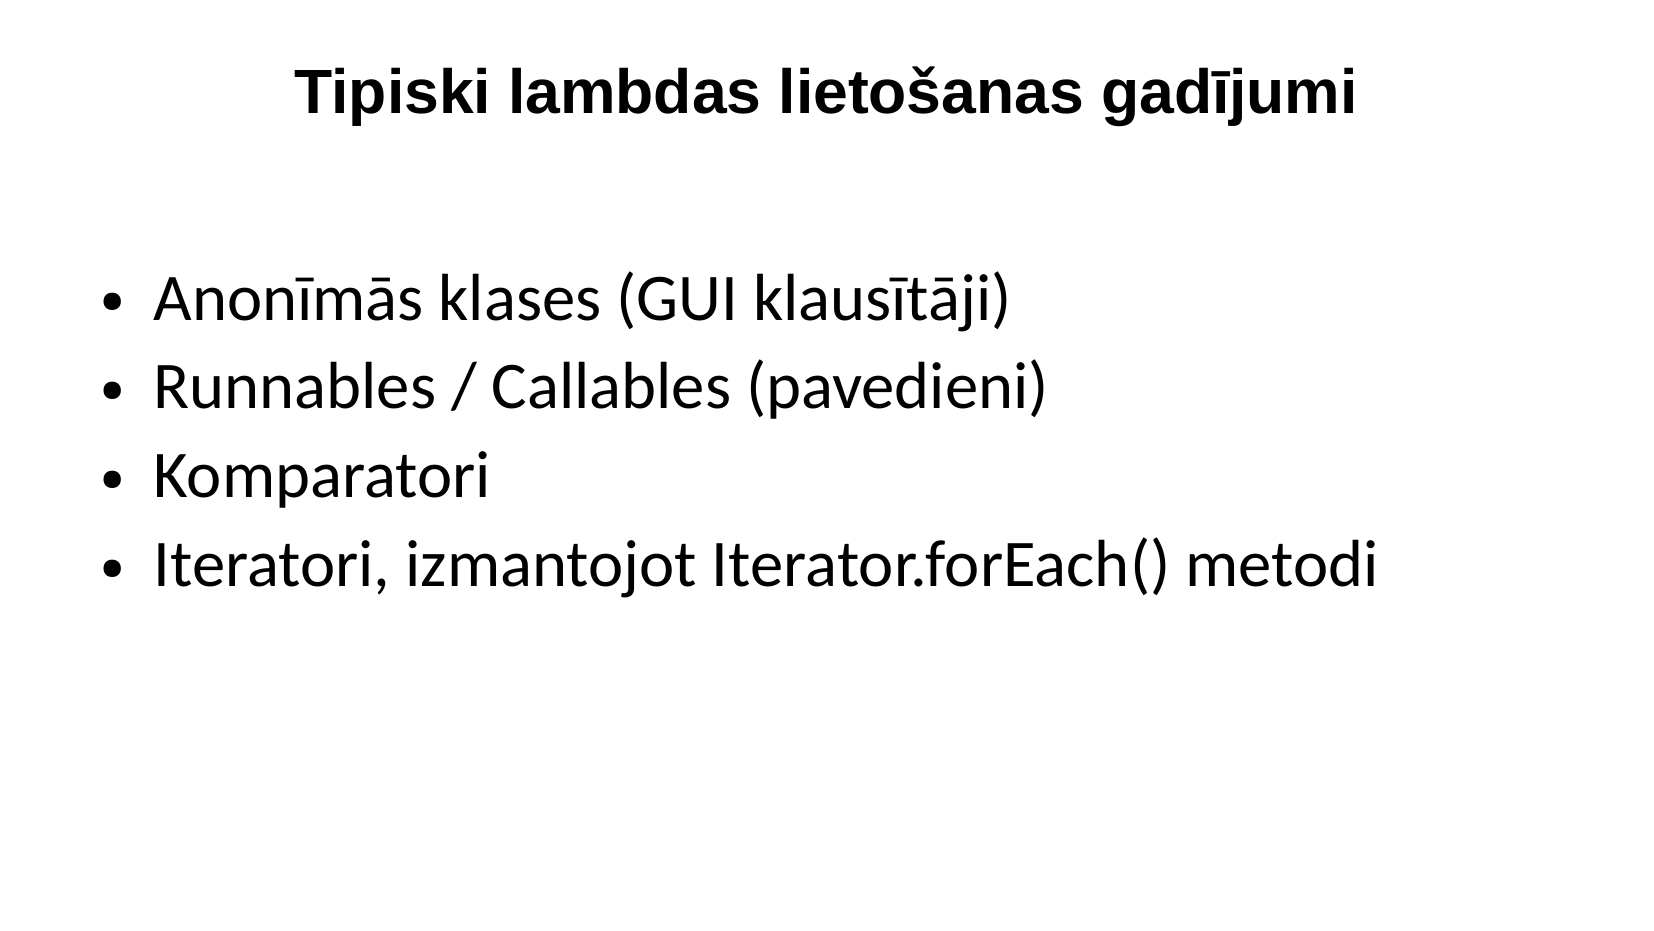

# Tipiski lambdas lietošanas gadījumi
Anonīmās klases (GUI klausītāji)
Runnables / Callables (pavedieni)
Komparatori
Iteratori, izmantojot Iterator.forEach() metodi